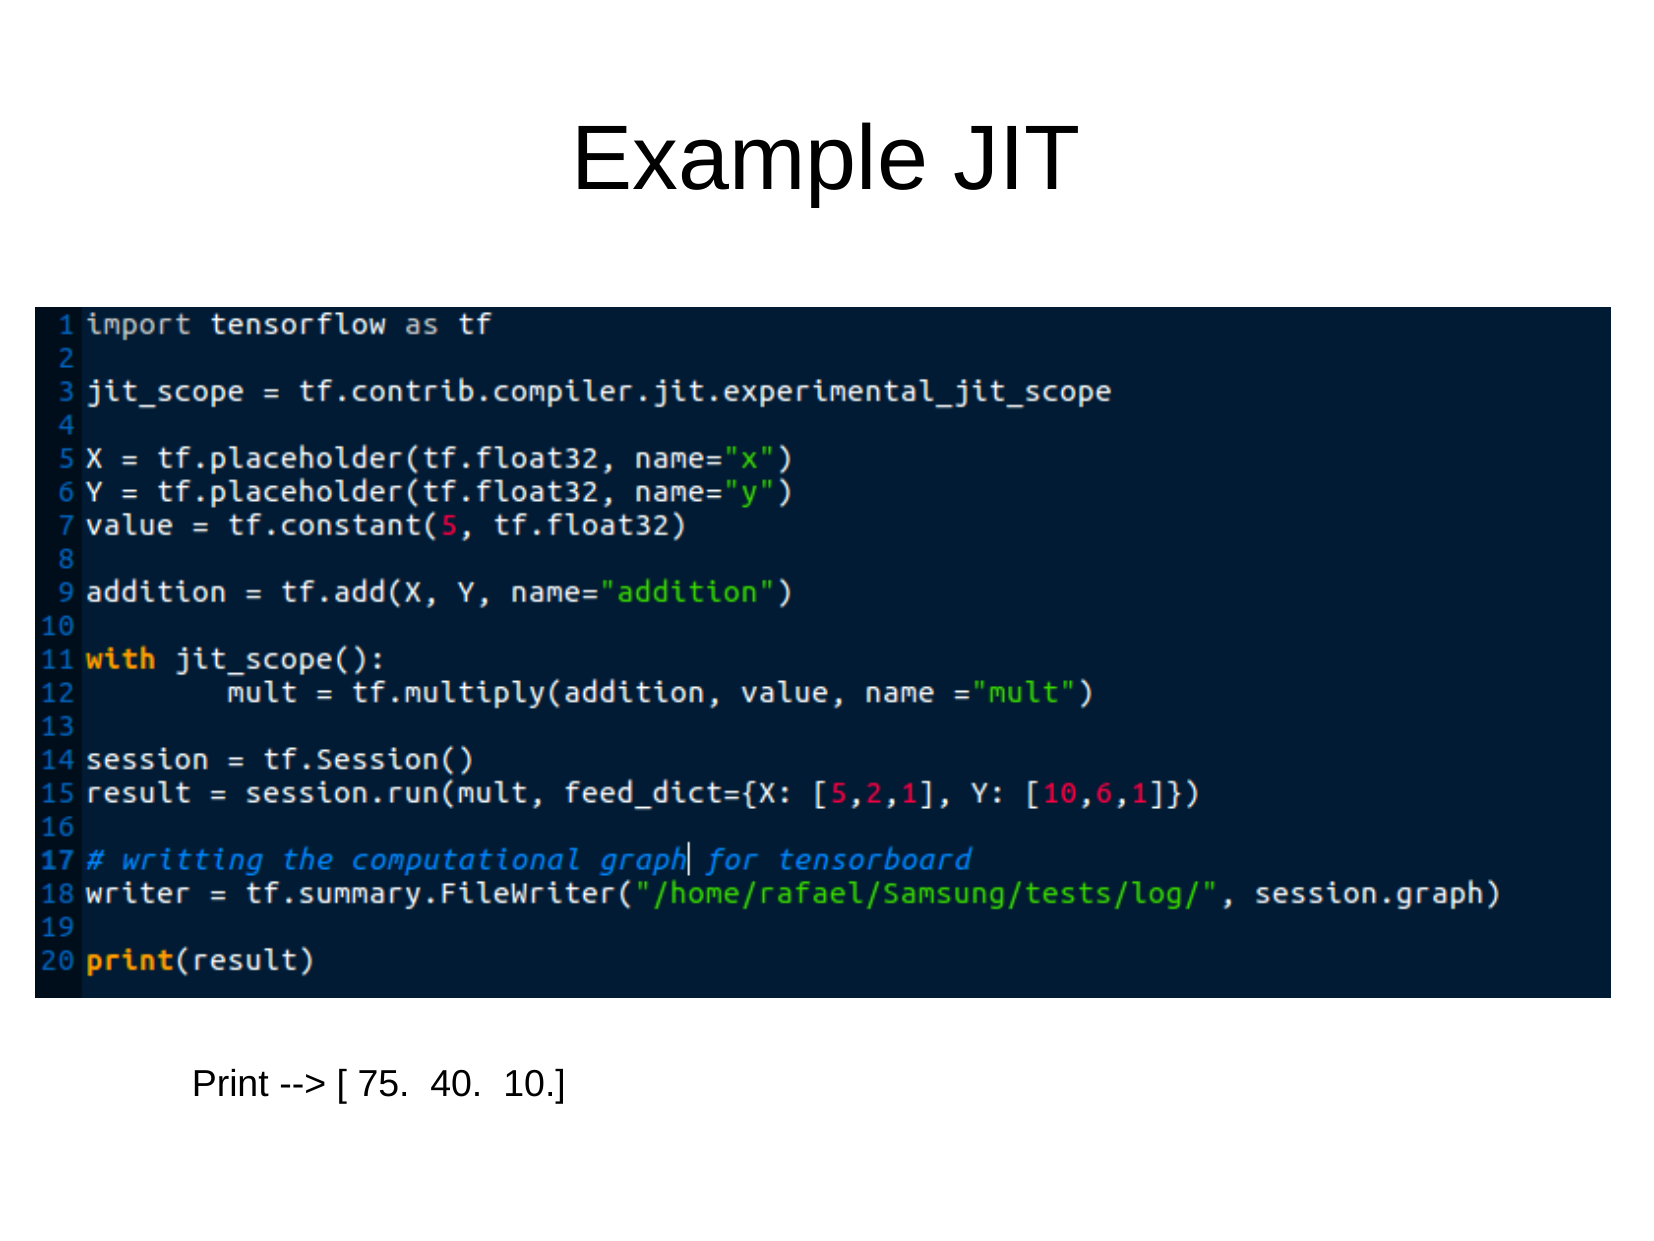

Example JIT
Print --> [ 75. 40. 10.]